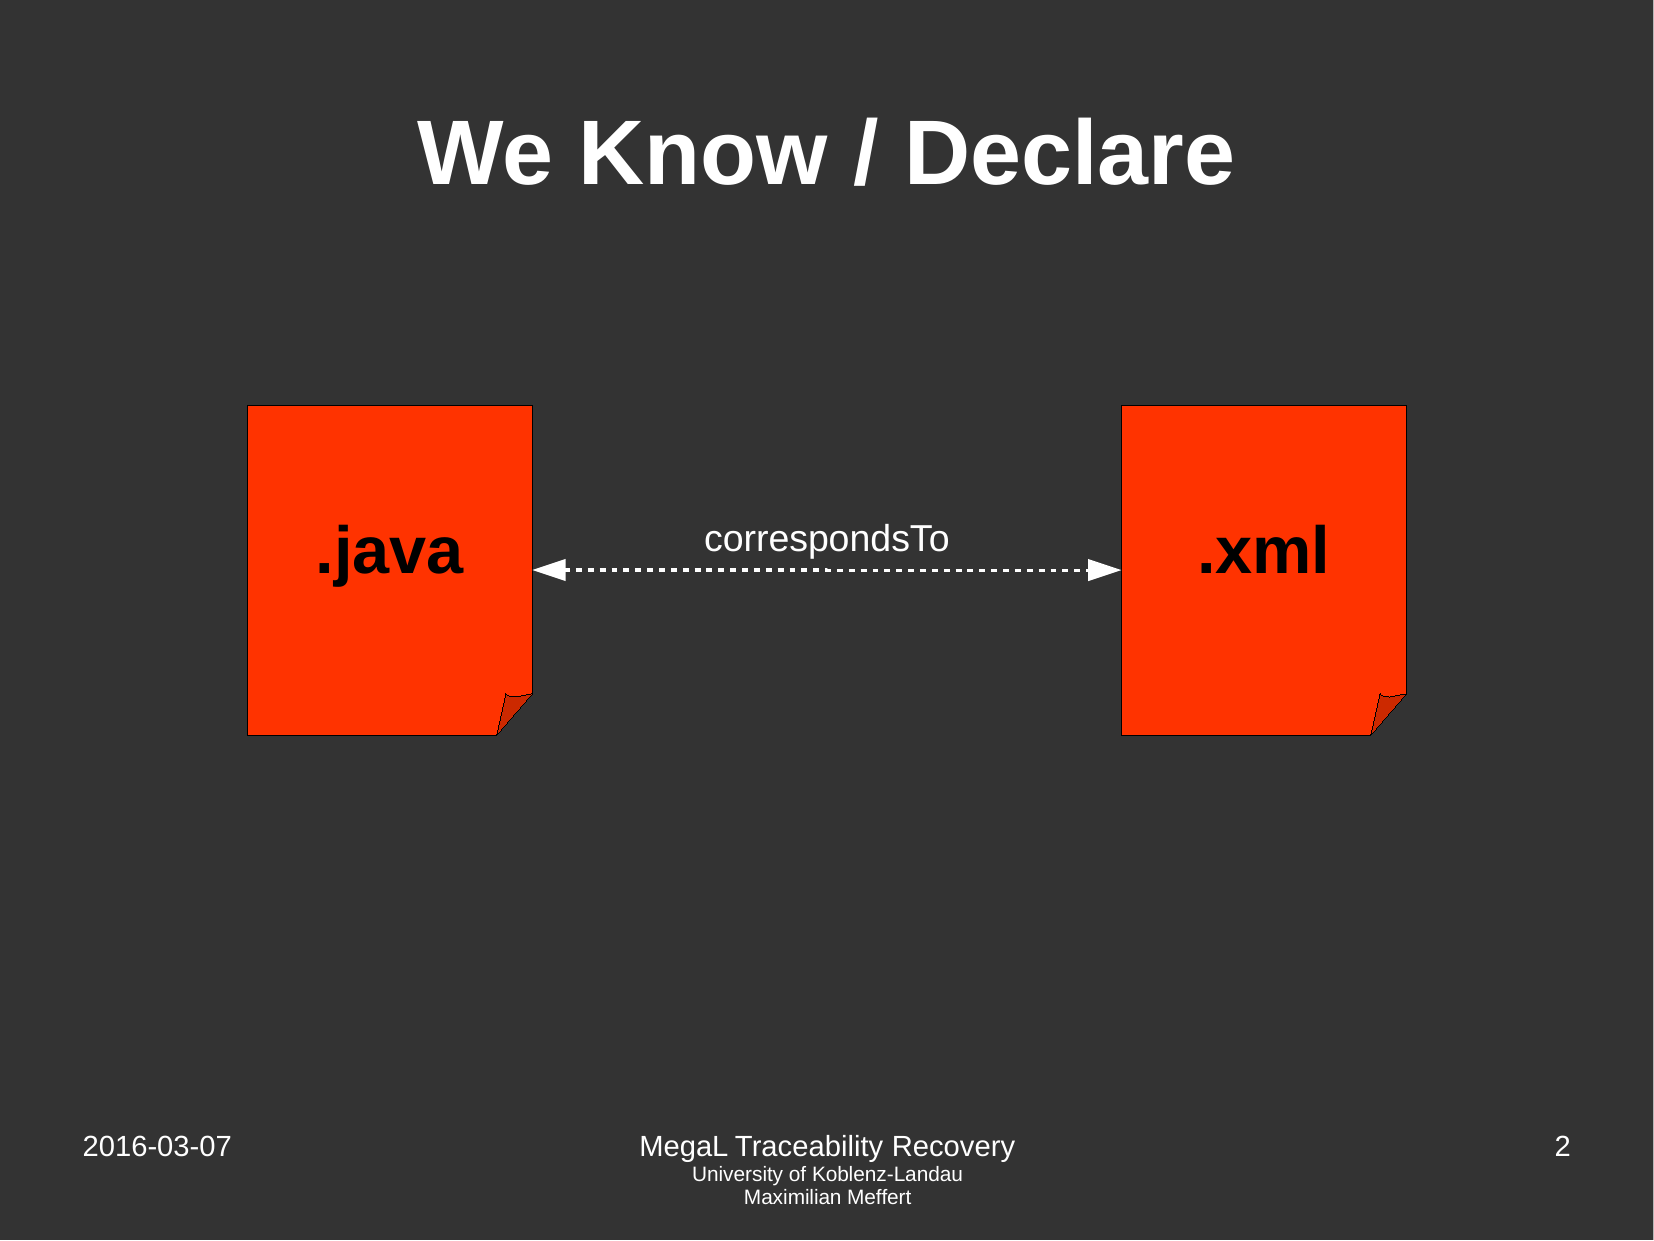

# We Know / Declare
.java
.xml
correspondsTo
2016-03-07
MegaL Traceability Recovery
2